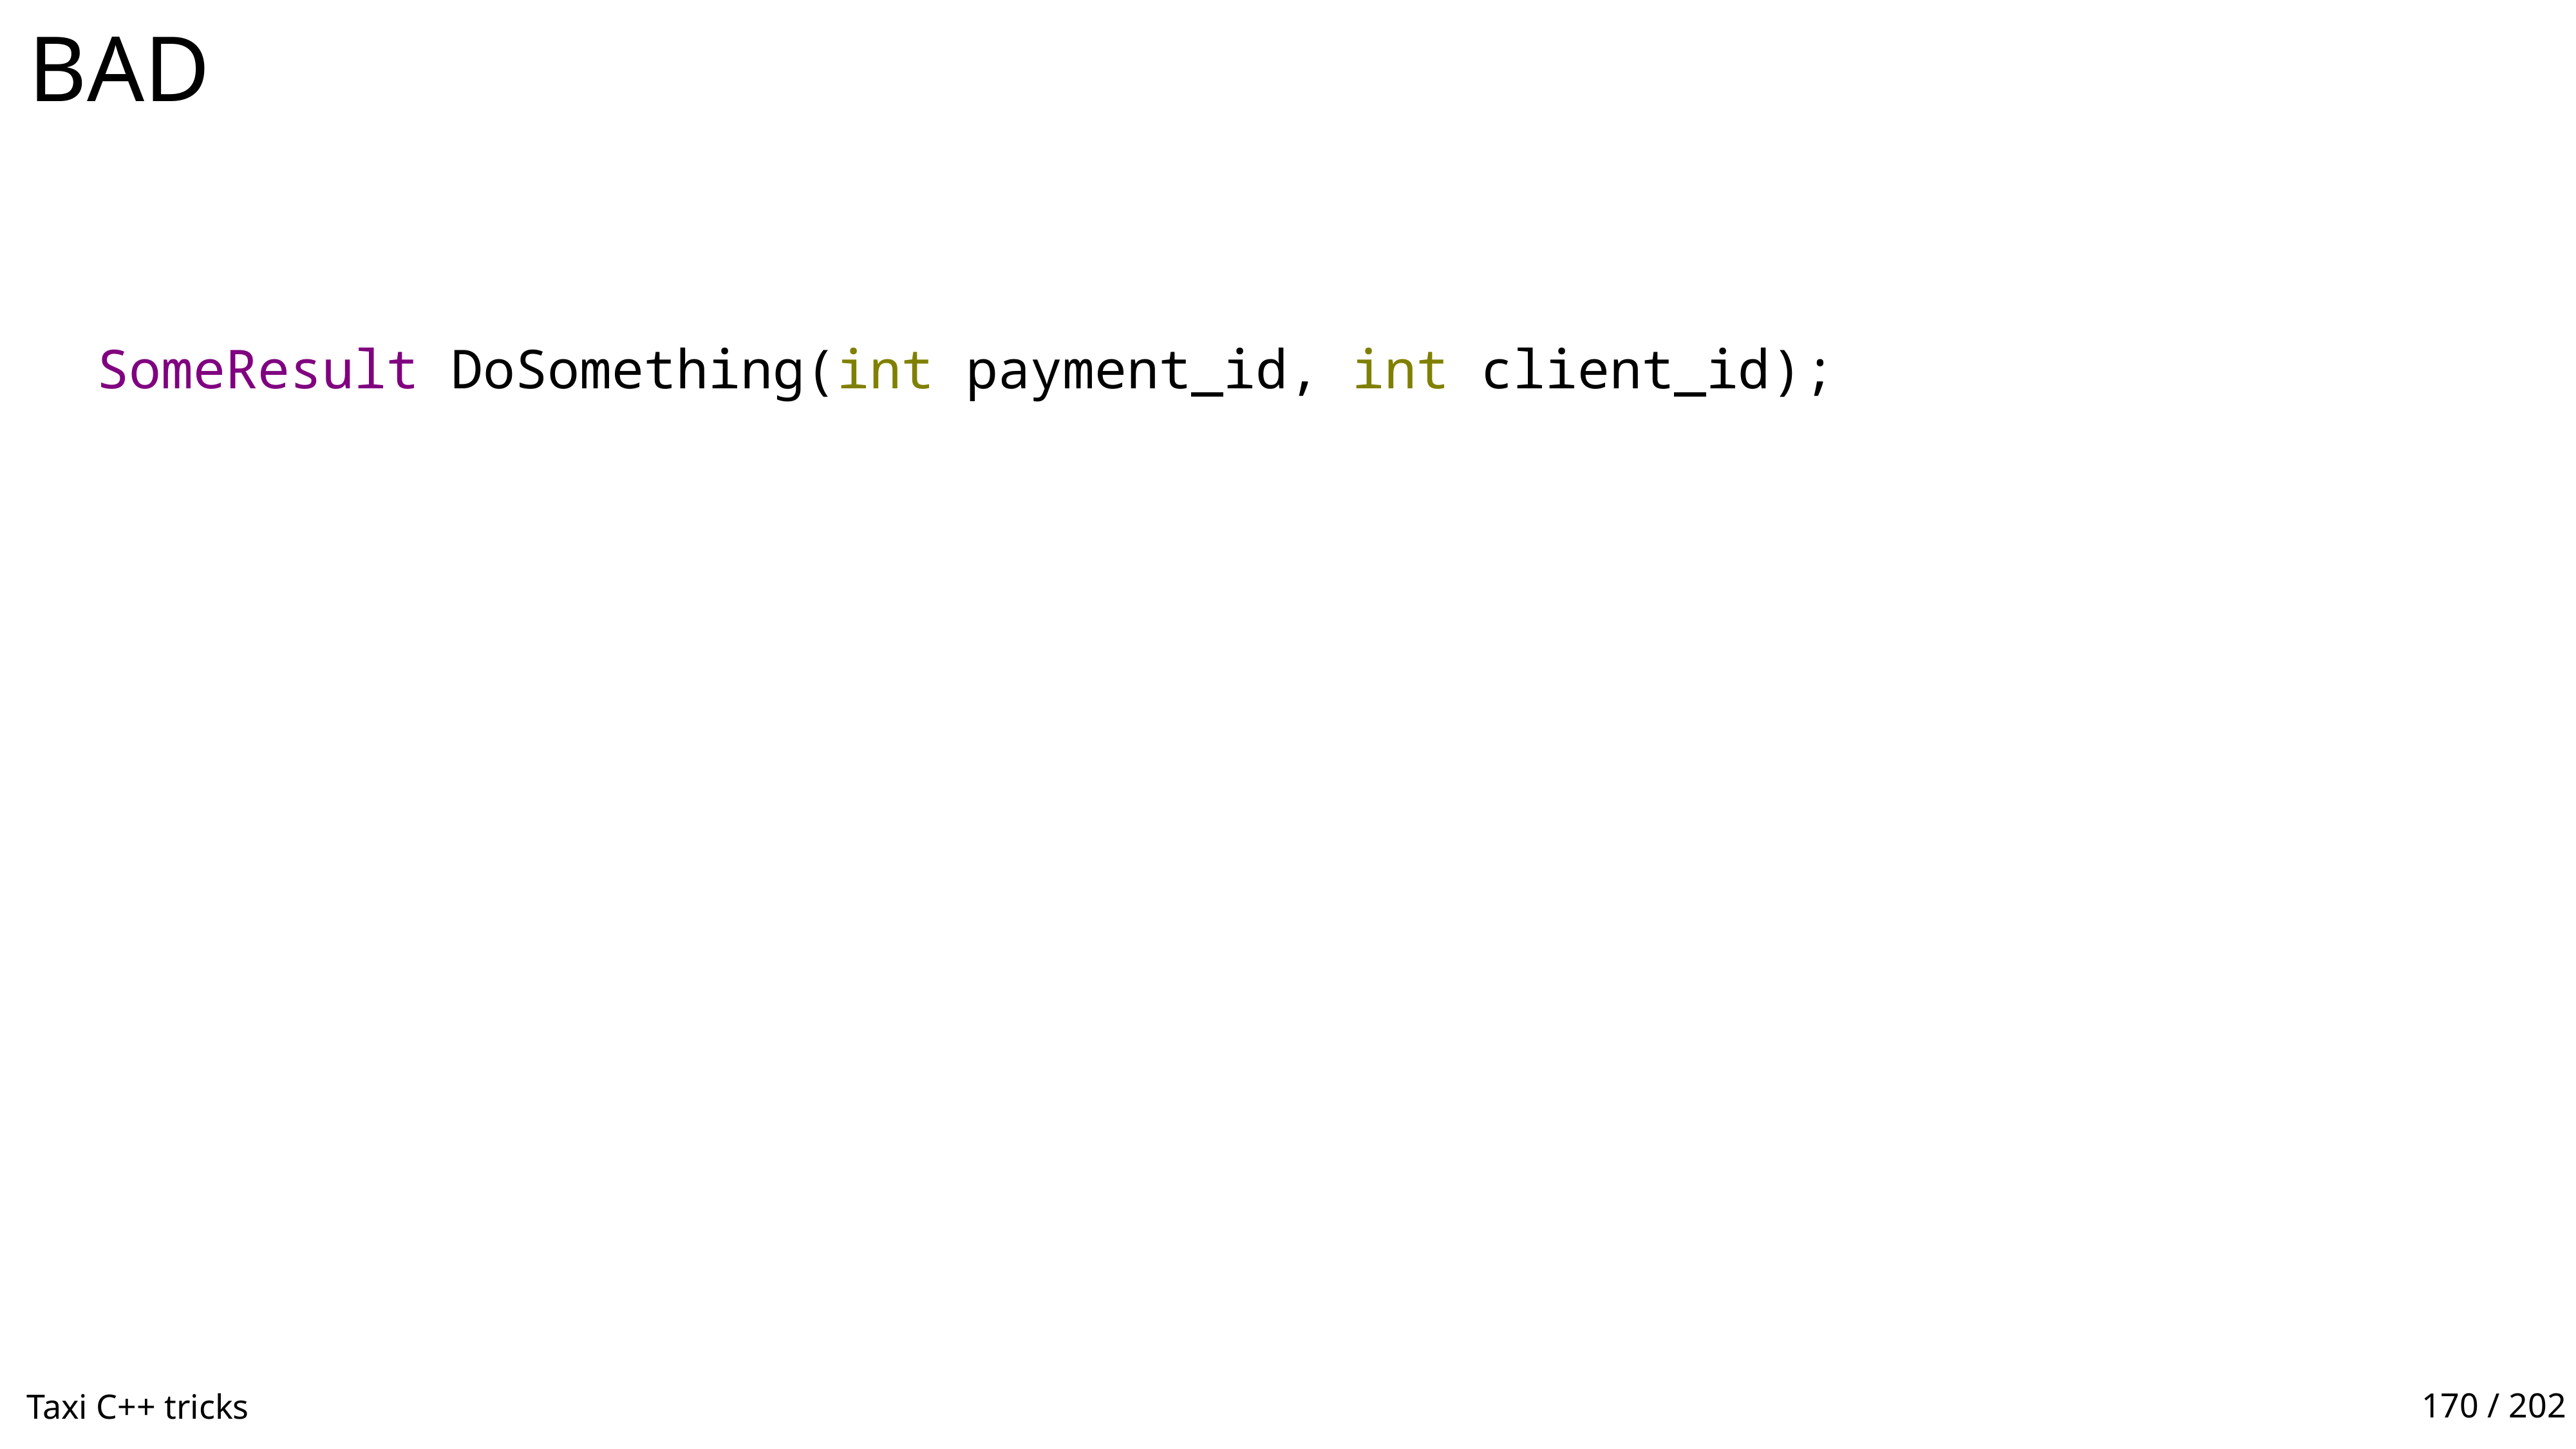

# BAD
SomeResult DoSomething(int payment_id, int client_id);
Taxi C++ tricks